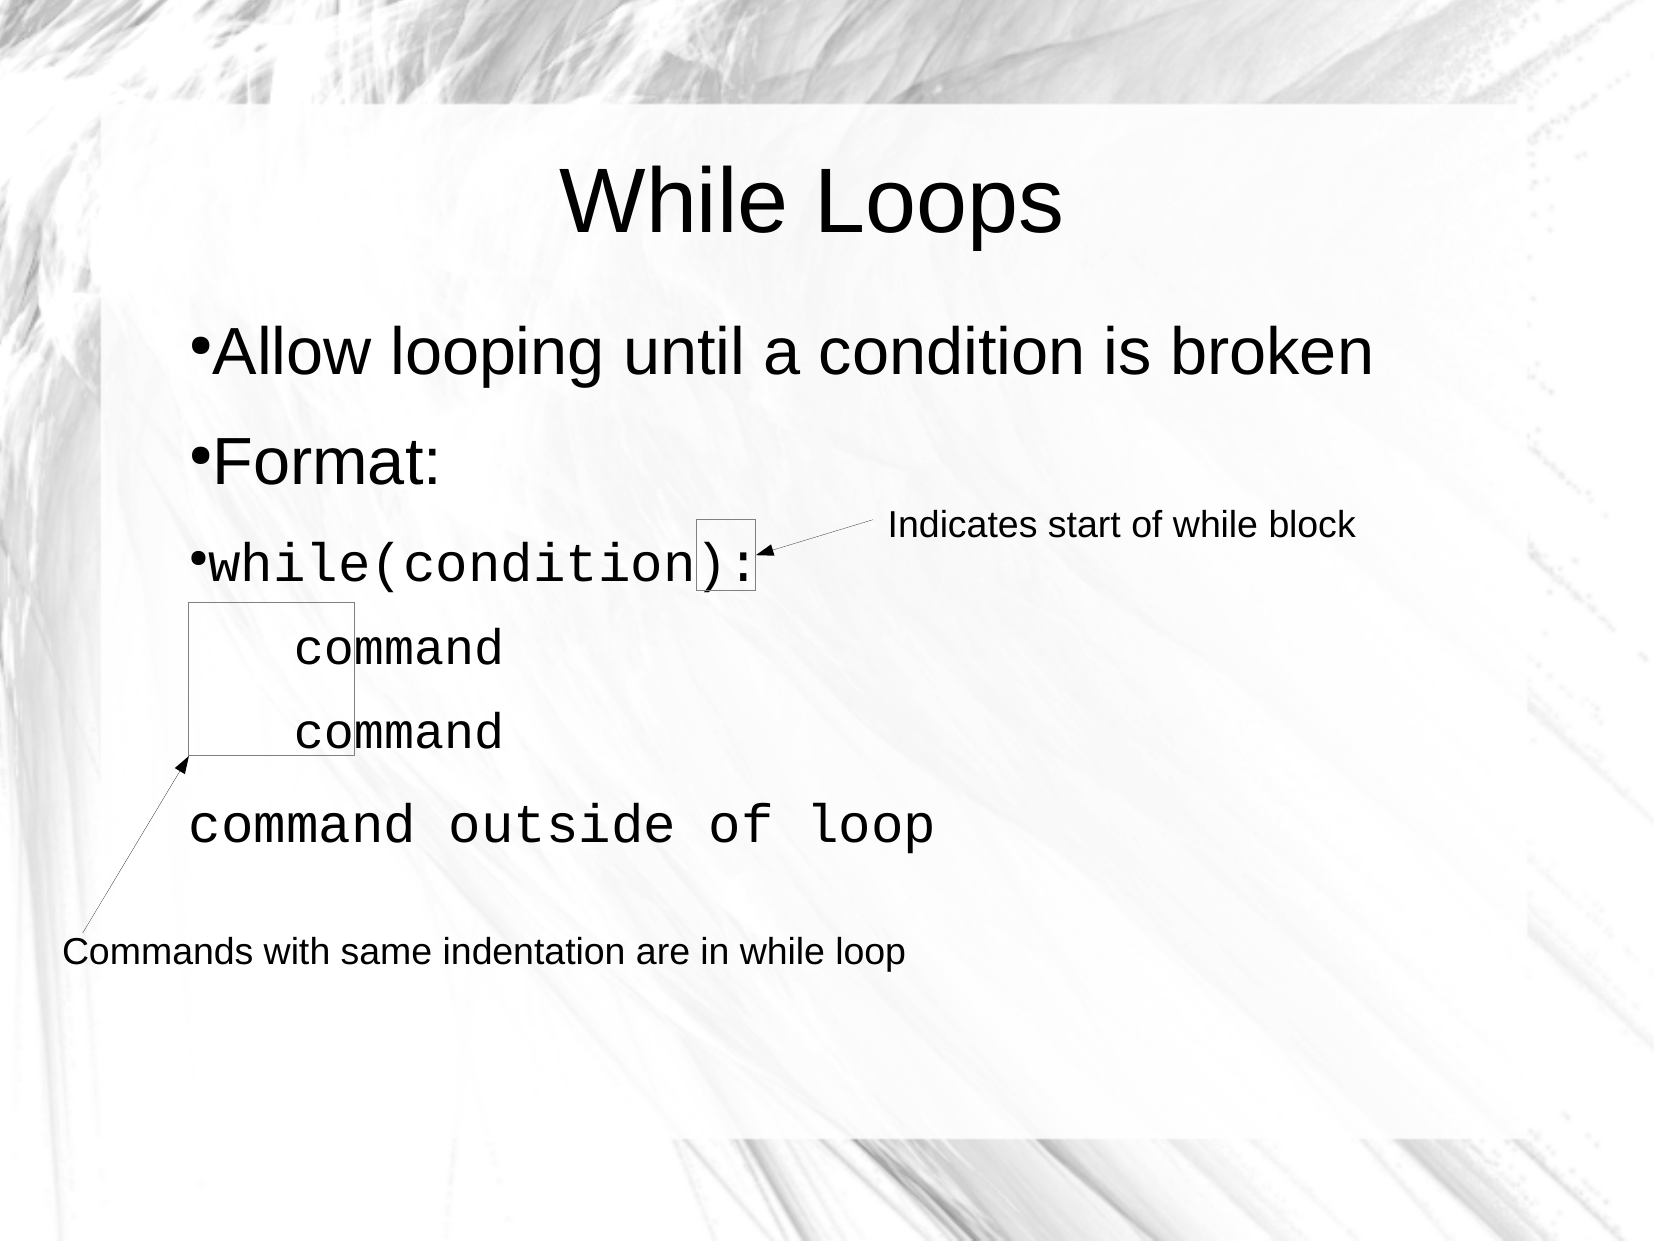

# While Loops
Allow looping until a condition is broken
Format:
while(condition):
	 command
 	 command
command outside of loop
Indicates start of while block
Commands with same indentation are in while loop